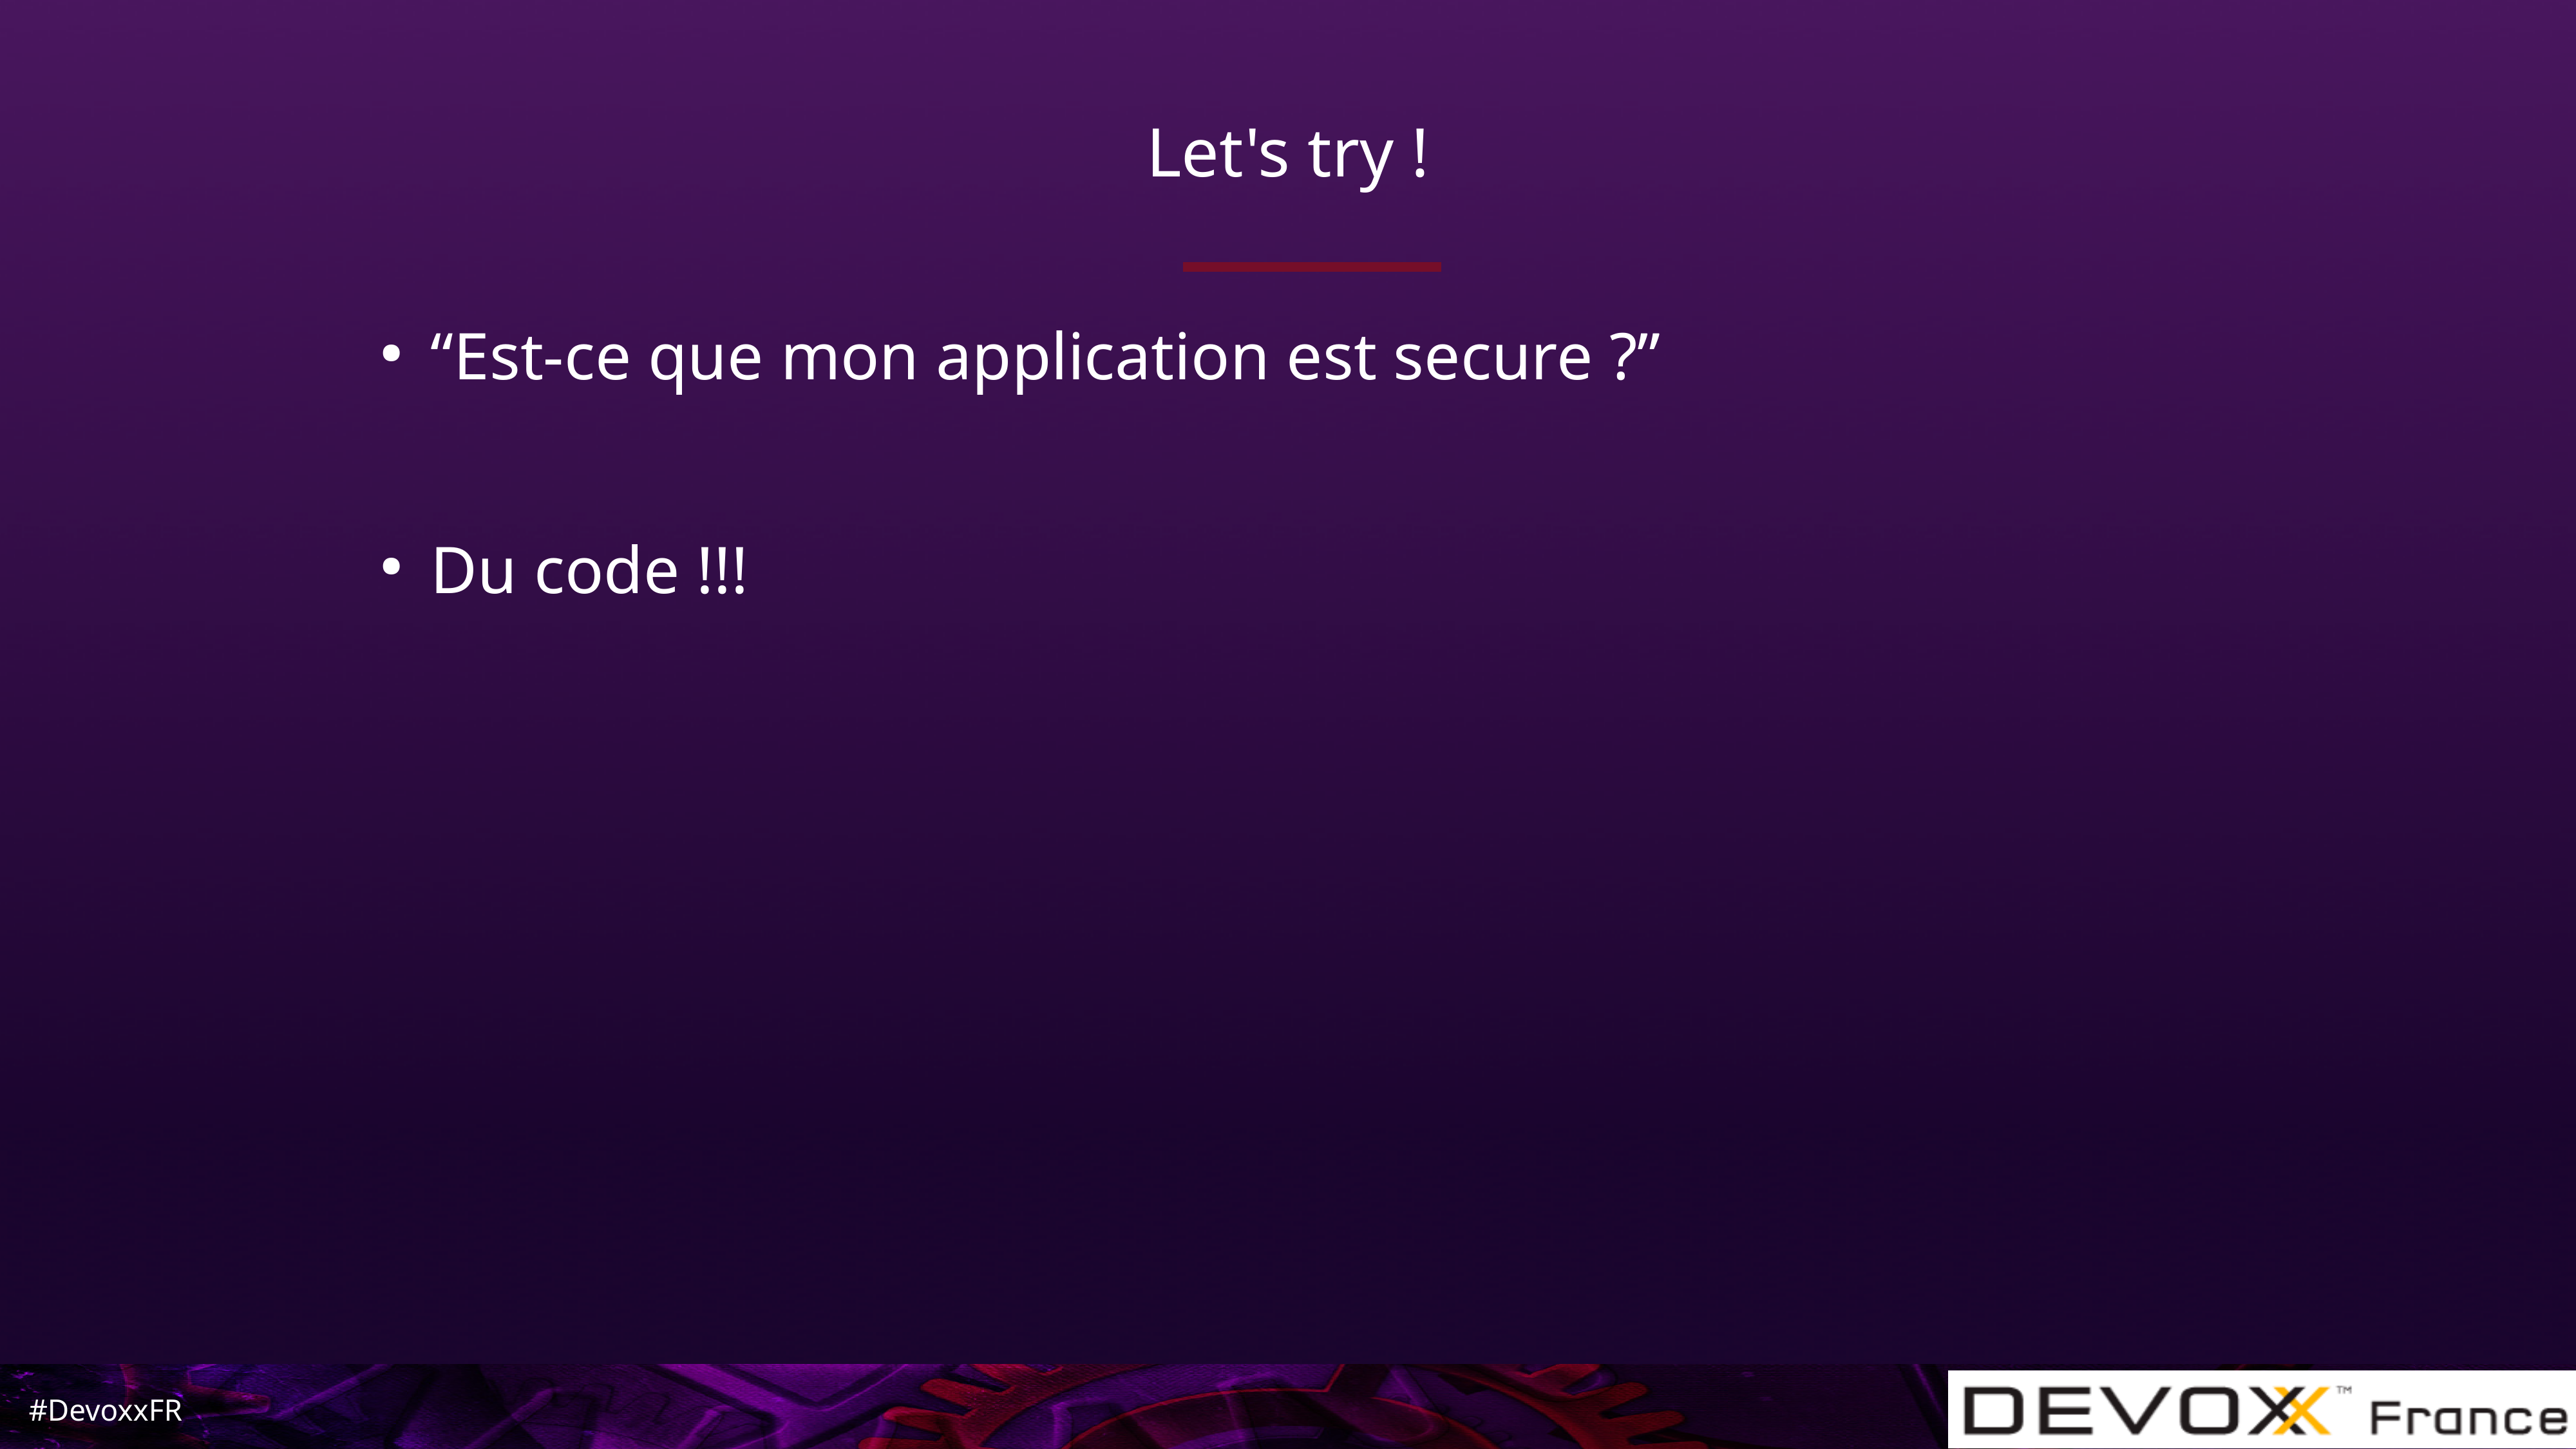

# Let's try !
 “Est-ce que mon application est secure ?”
 Du code !!!